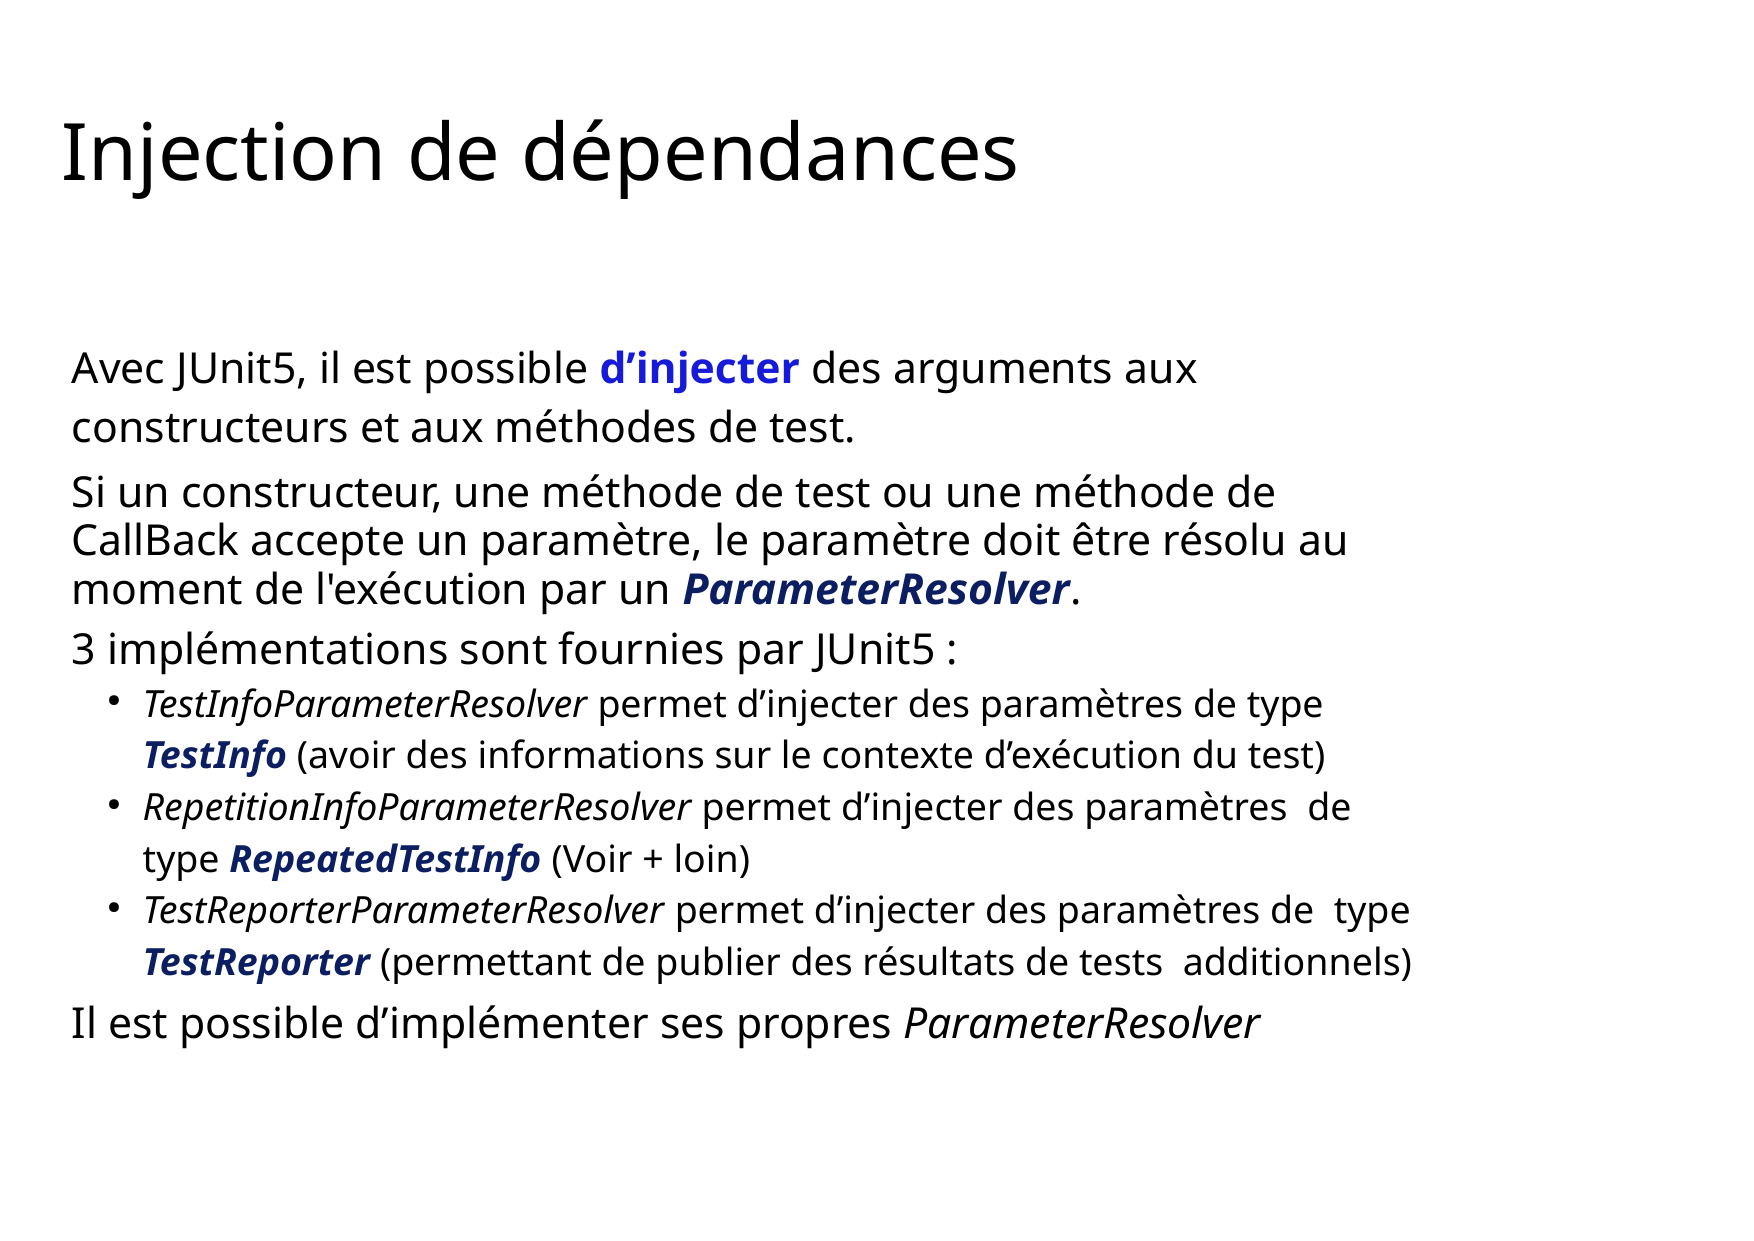

# Injection de dépendances
Avec JUnit5, il est possible d’injecter des arguments aux constructeurs et aux méthodes de test.
Si un constructeur, une méthode de test ou une méthode de CallBack accepte un paramètre, le paramètre doit être résolu au moment de l'exécution par un ParameterResolver.
3 implémentations sont fournies par JUnit5 :
TestInfoParameterResolver permet d’injecter des paramètres de type TestInfo (avoir des informations sur le contexte d’exécution du test)
RepetitionInfoParameterResolver permet d’injecter des paramètres de type RepeatedTestInfo (Voir + loin)
TestReporterParameterResolver permet d’injecter des paramètres de type TestReporter (permettant de publier des résultats de tests additionnels)
Il est possible d’implémenter ses propres ParameterResolver